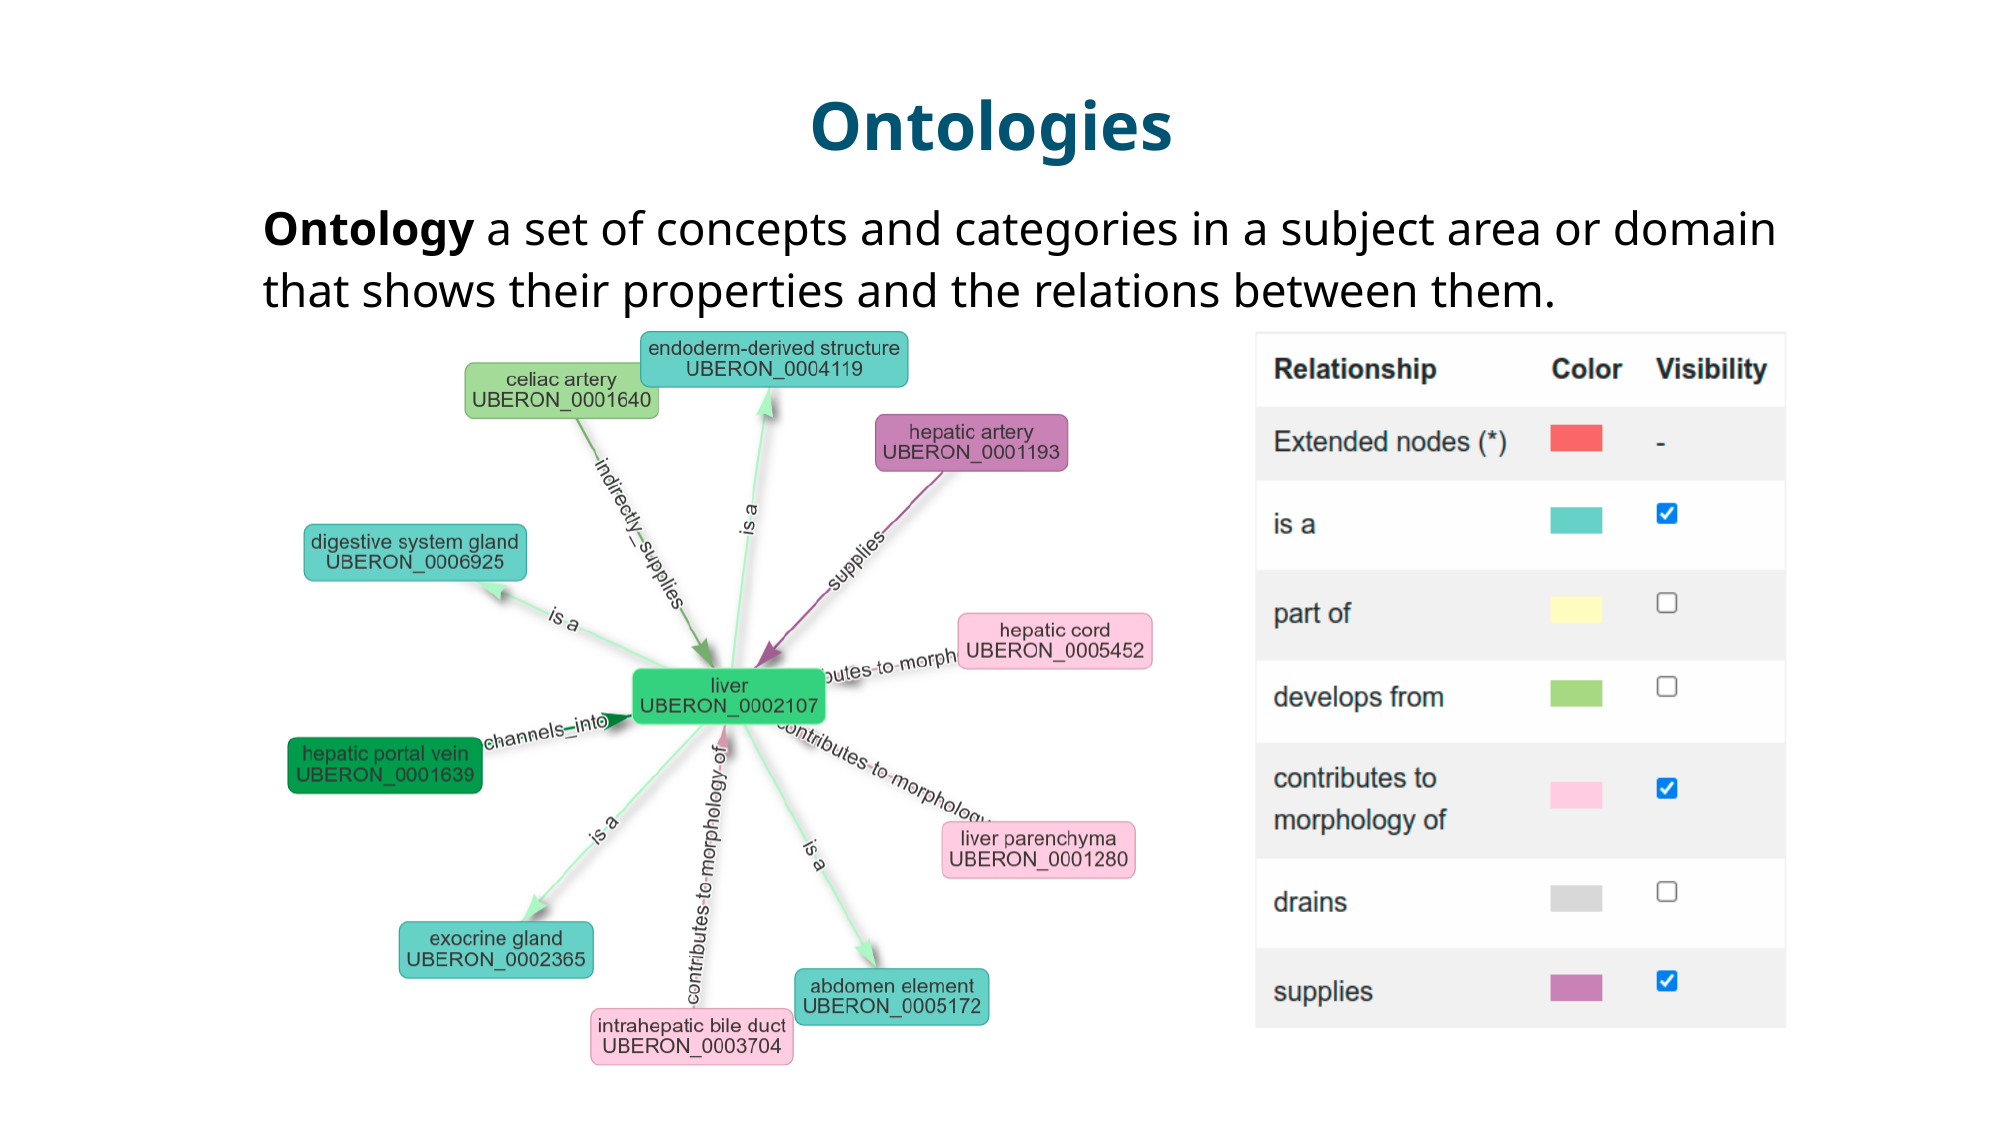

# Ontologies
Ontology a set of concepts and categories in a subject area or domain that shows their properties and the relations between them.